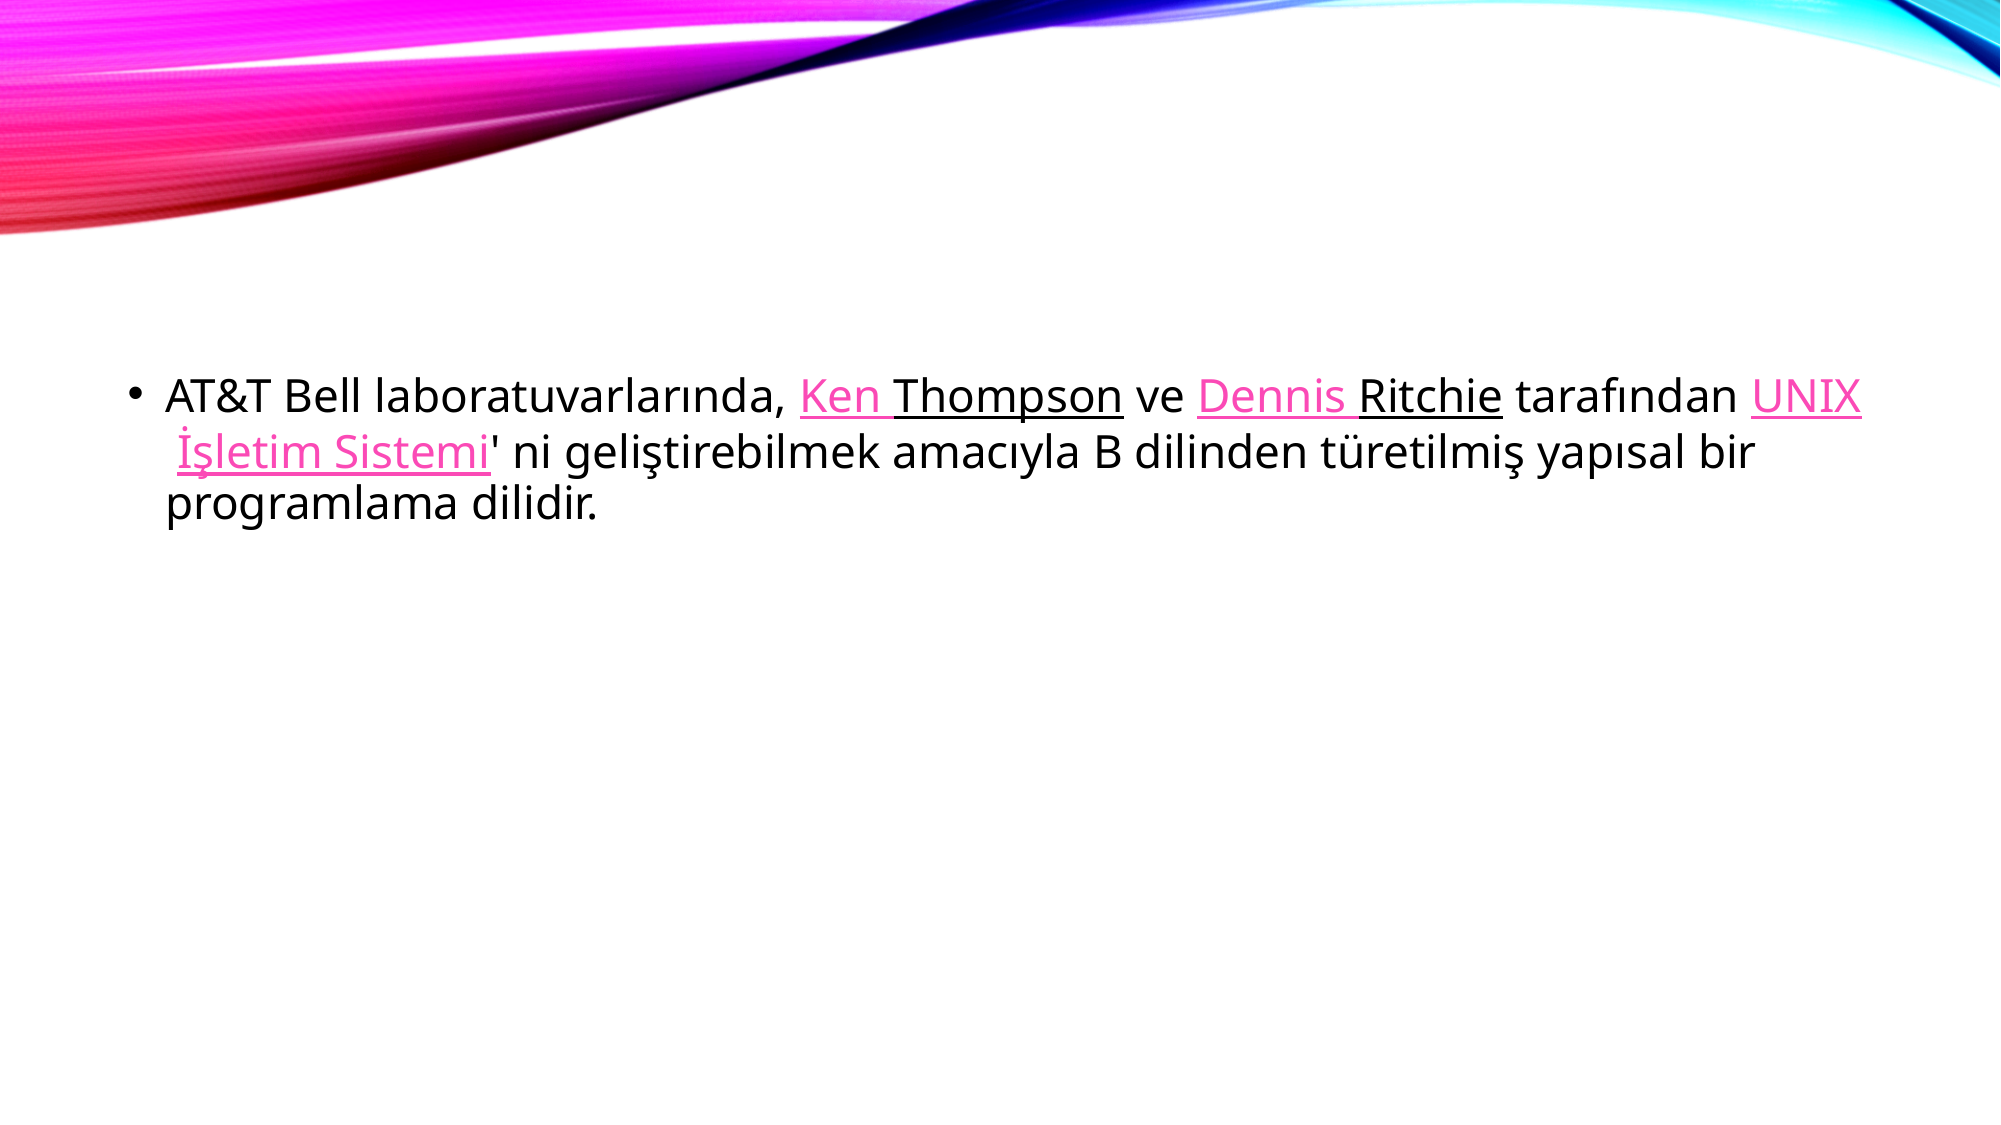

#
AT&T Bell laboratuvarlarında, Ken Thompson ve Dennis Ritchie tarafından UNIX İşletim Sistemi' ni geliştirebilmek amacıyla B dilinden türetilmiş yapısal bir programlama dilidir.